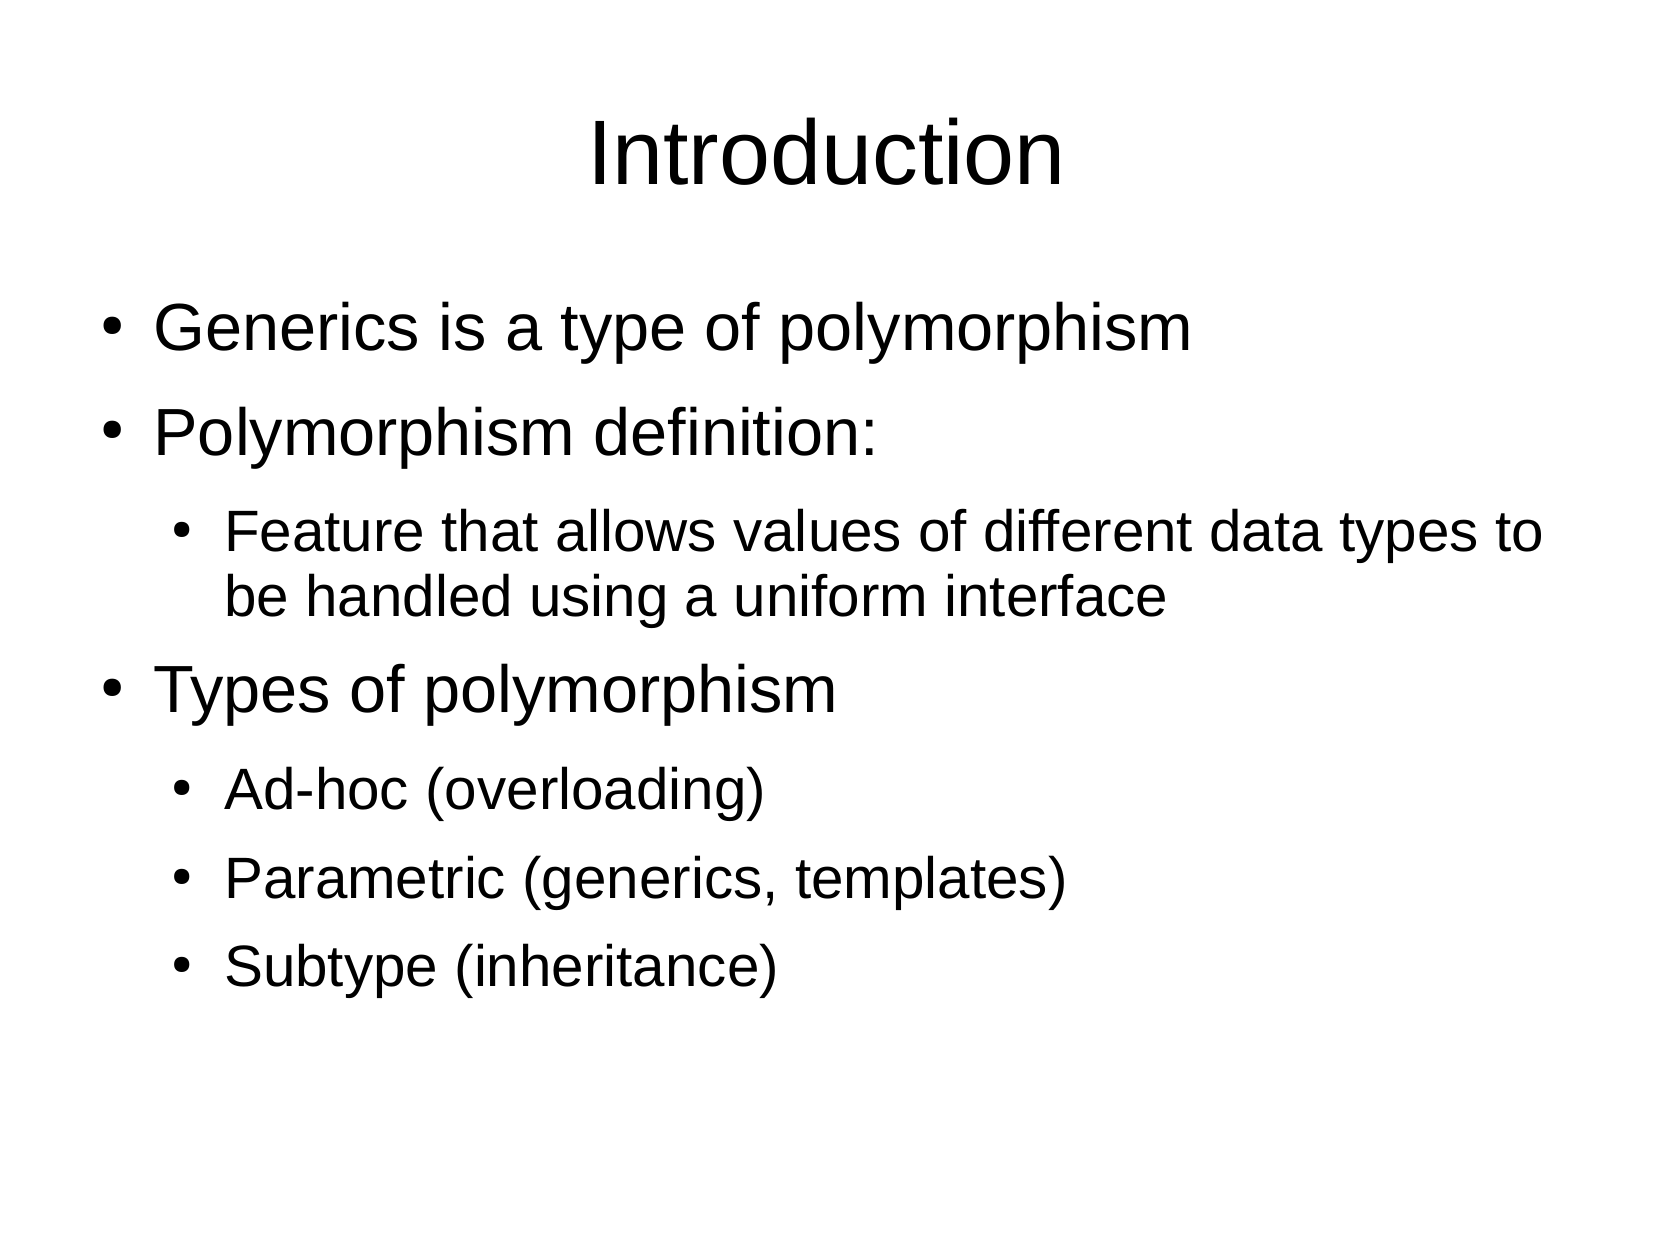

# Introduction
Generics is a type of polymorphism
Polymorphism definition:
Feature that allows values of different data types to be handled using a uniform interface
Types of polymorphism
Ad-hoc (overloading)
Parametric (generics, templates)
Subtype (inheritance)